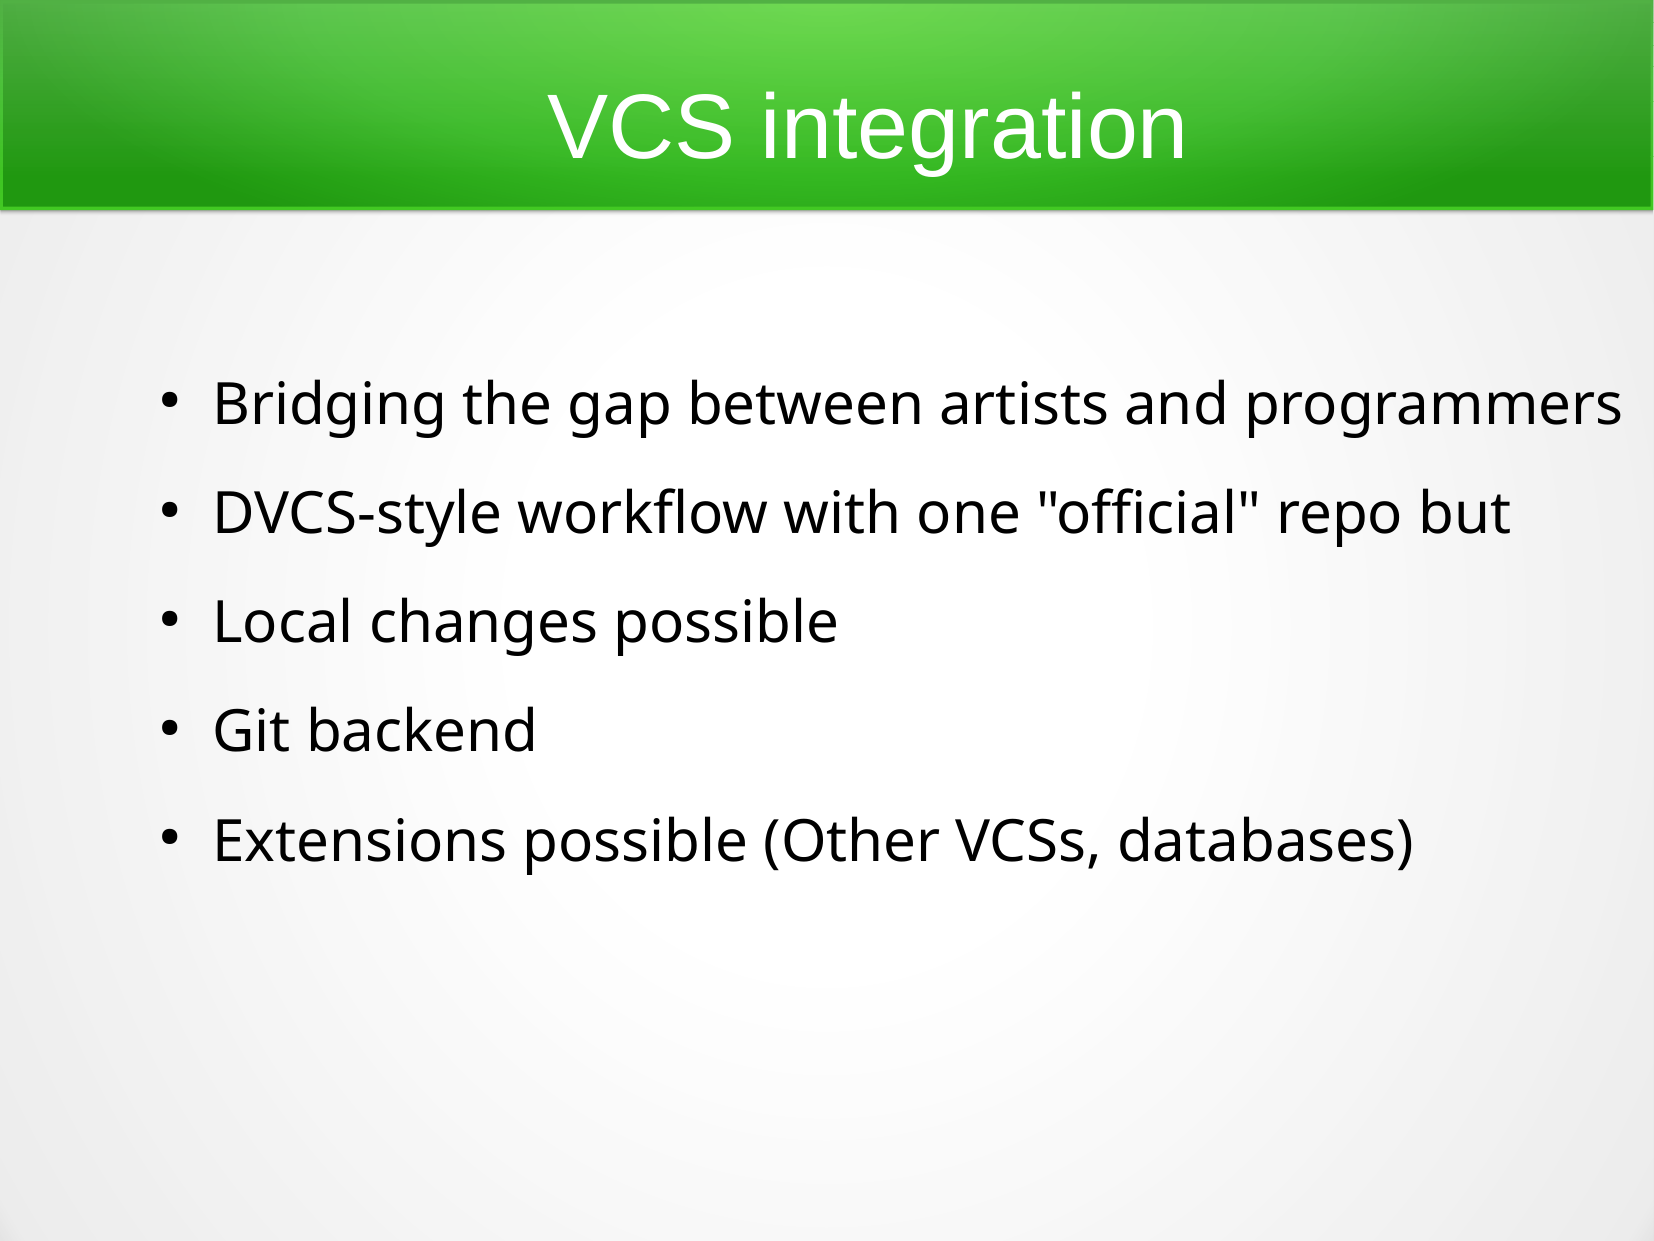

# VCS integration
Bridging the gap between artists and programmers
DVCS-style workflow with one "official" repo but
Local changes possible
Git backend
Extensions possible (Other VCSs, databases)